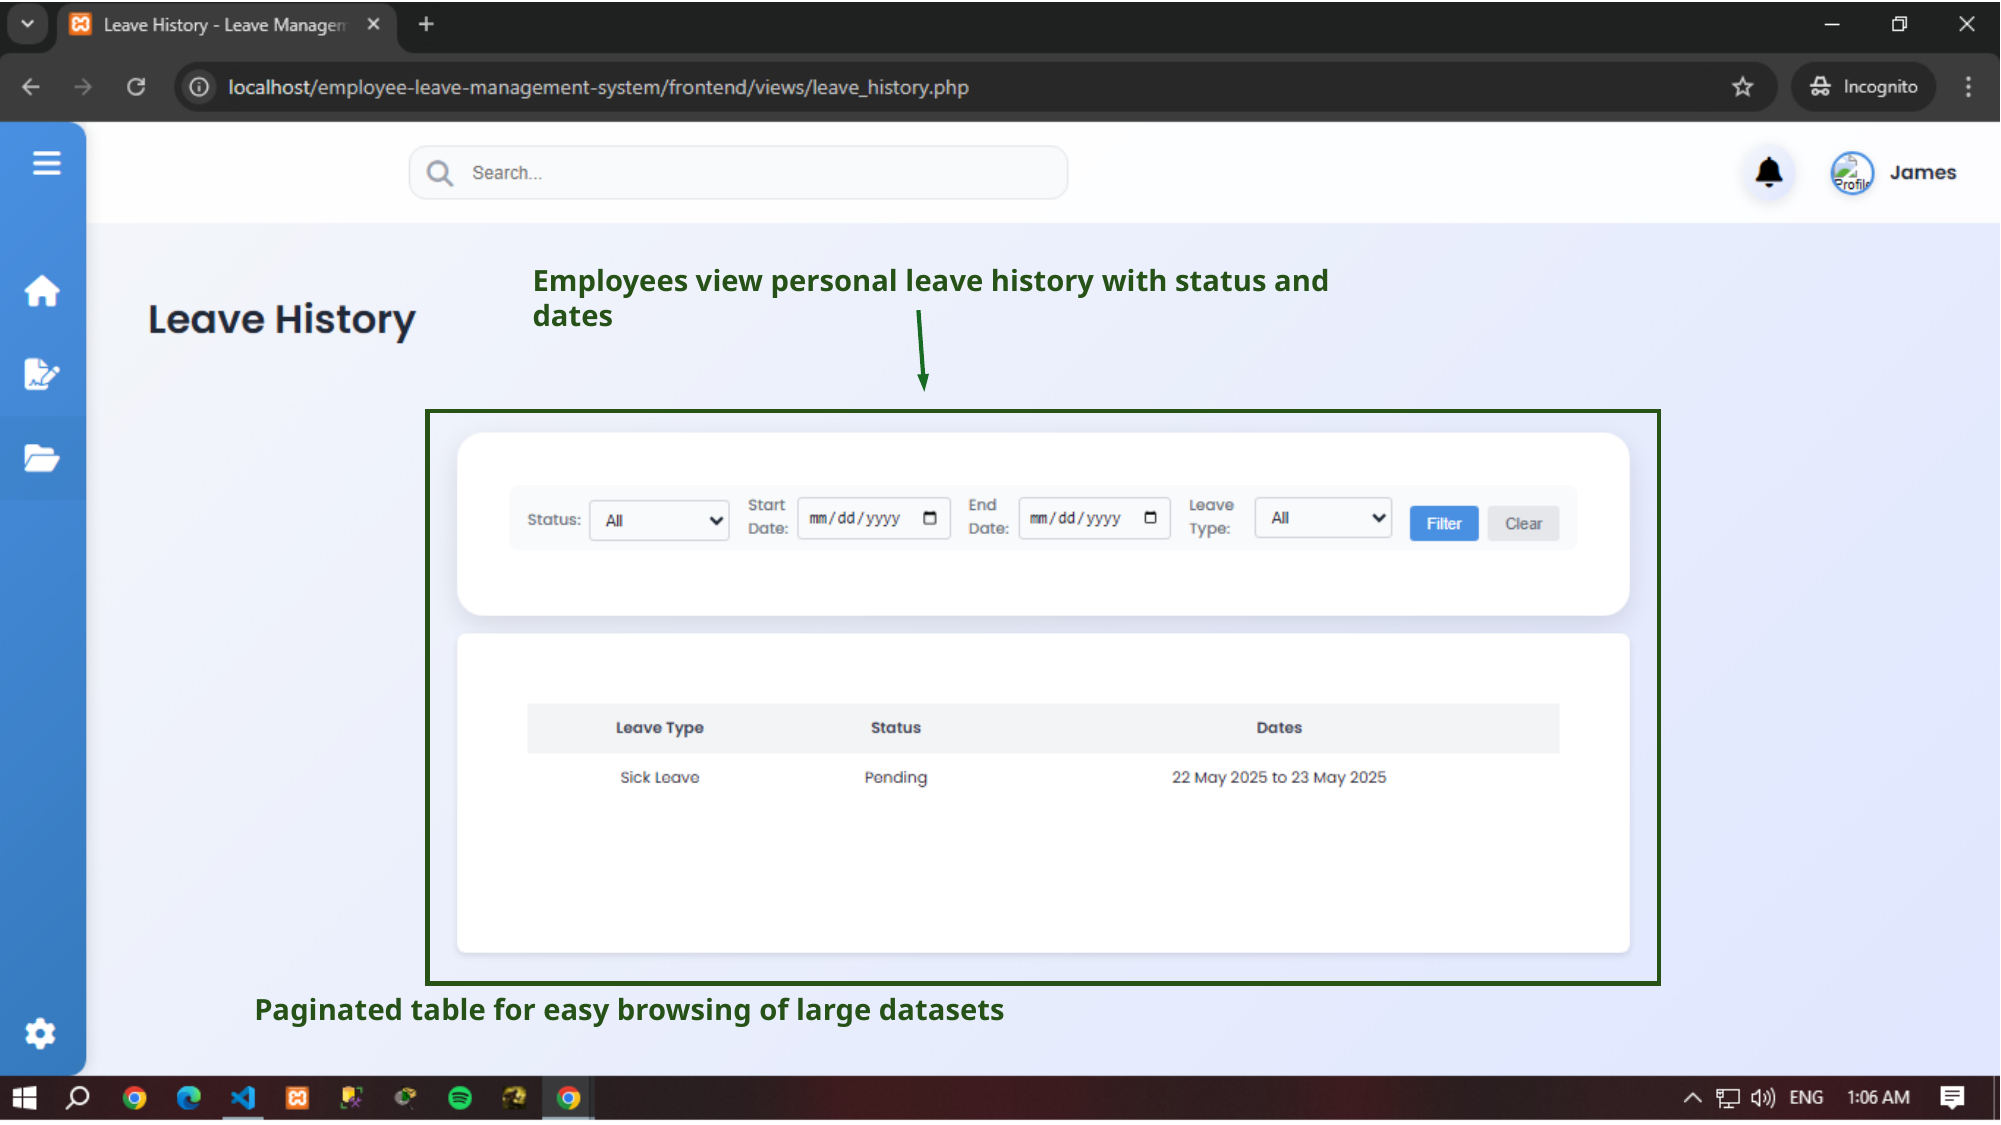

Employees view personal leave history with status and dates
Paginated table for easy browsing of large datasets